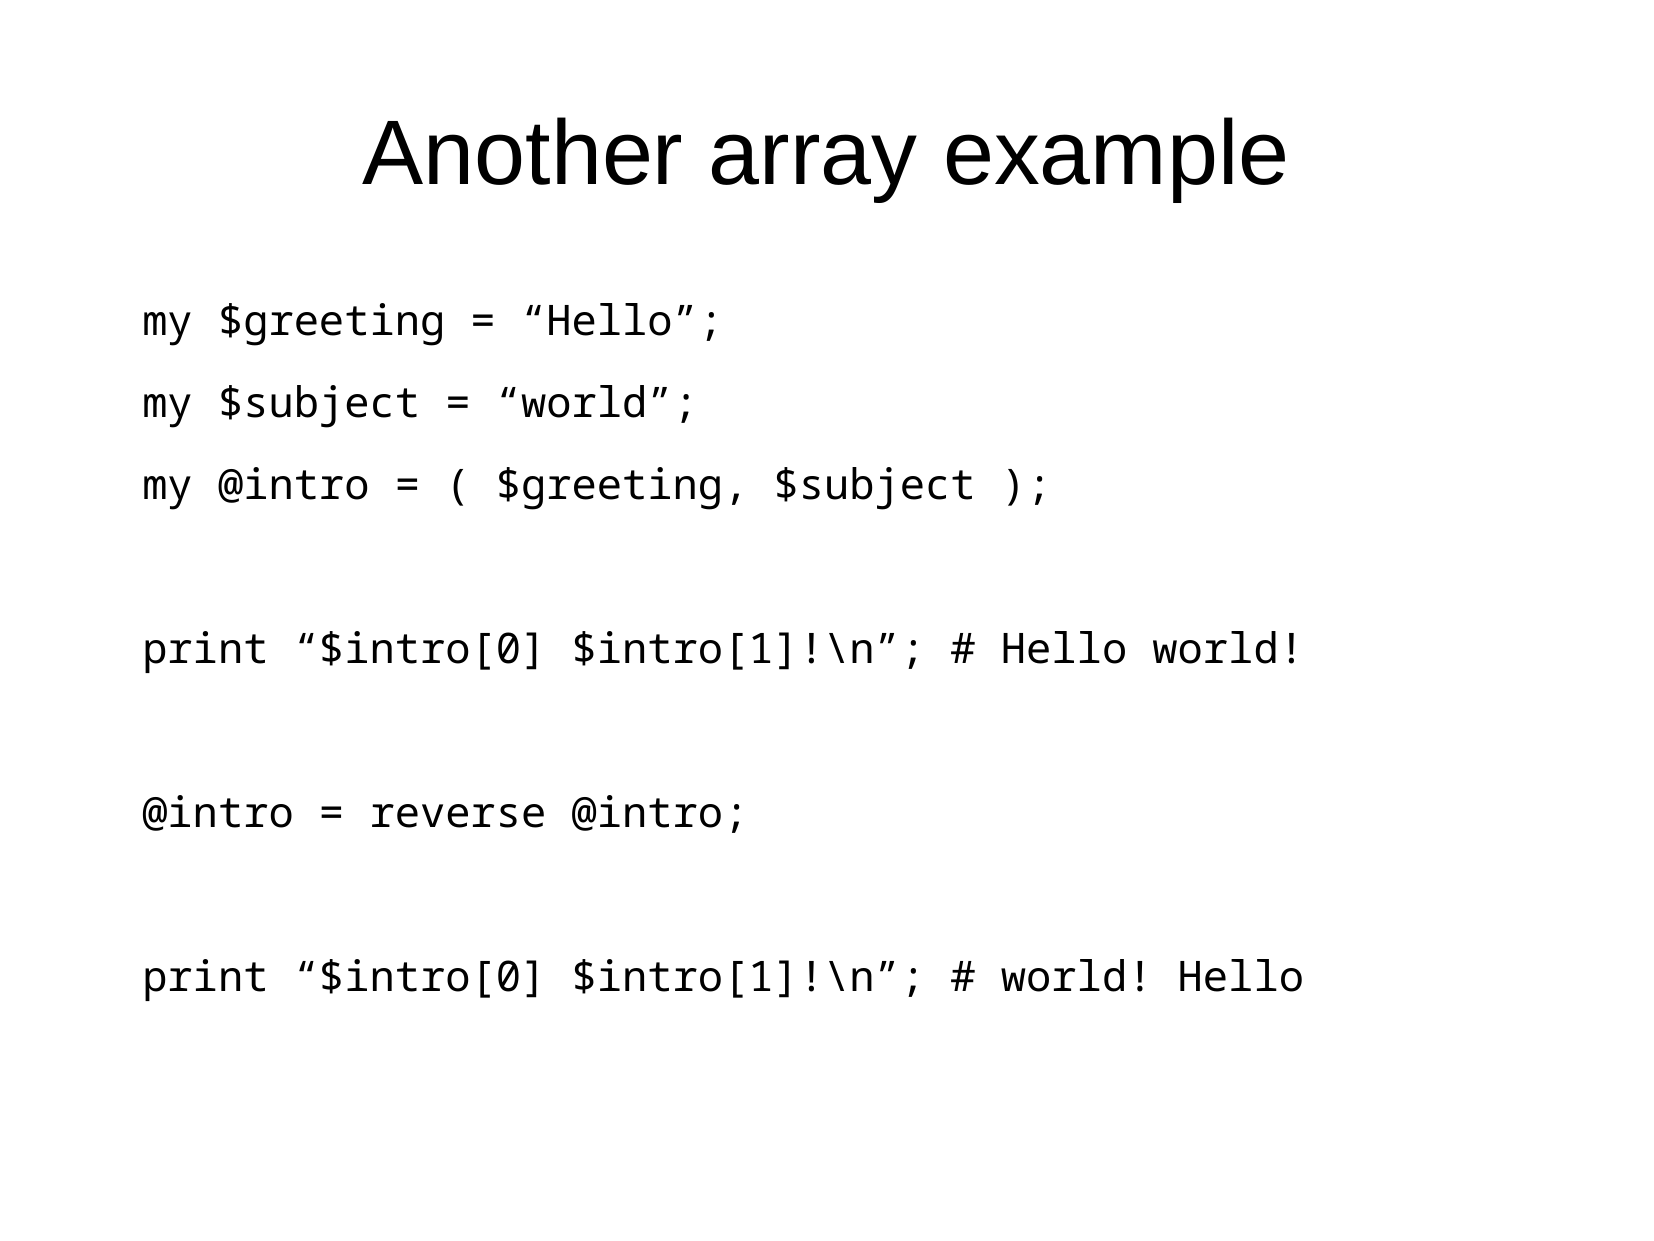

# Another array example
my $greeting = “Hello”;
my $subject = “world”;
my @intro = ( $greeting, $subject );
print “$intro[0] $intro[1]!\n”; # Hello world!
@intro = reverse @intro;
print “$intro[0] $intro[1]!\n”; # world! Hello